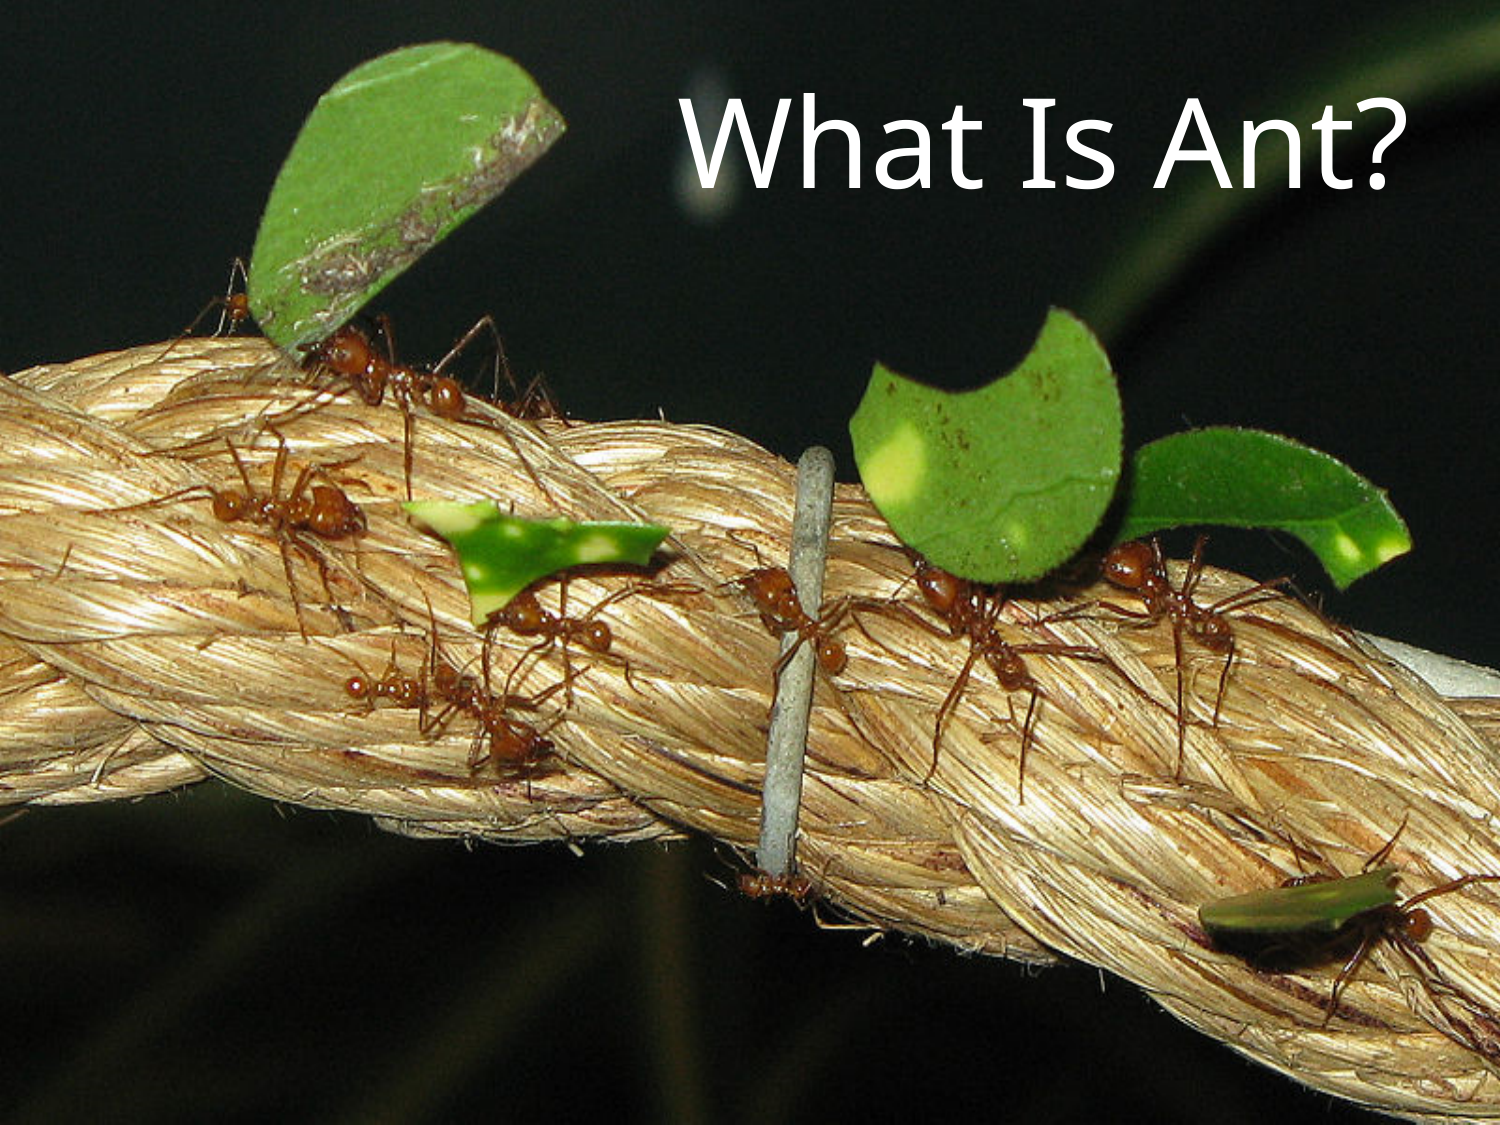

# What Is Ant?
Ant - Jim Priest
3